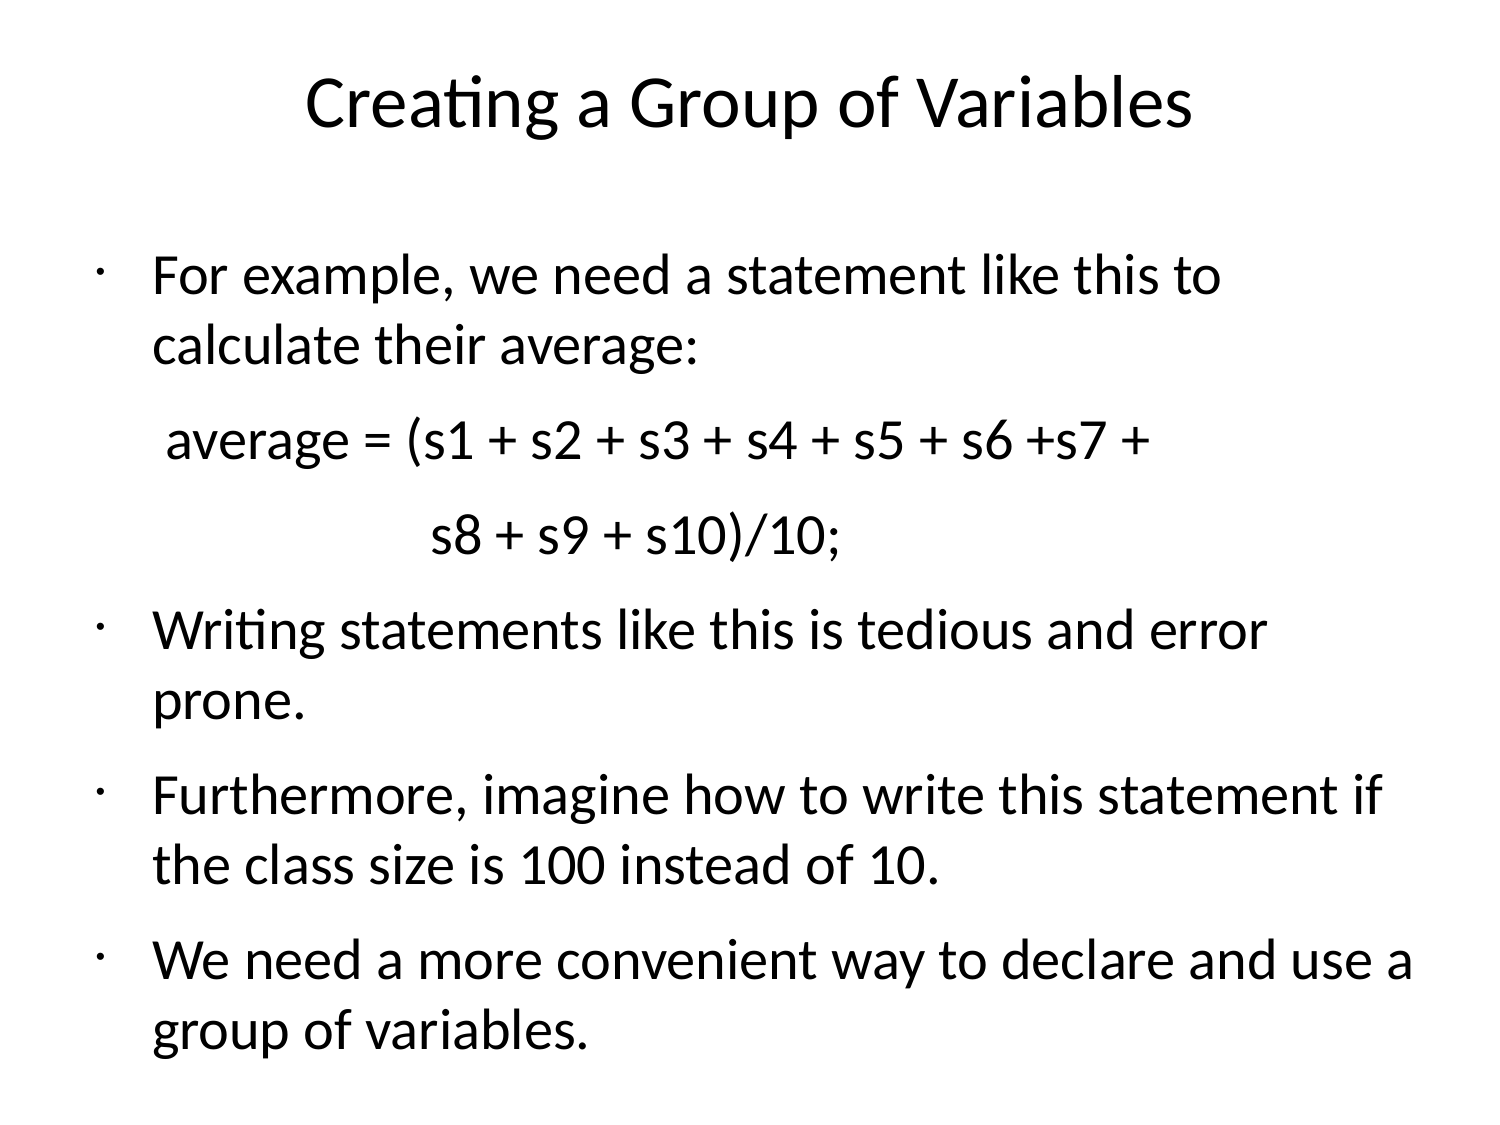

# Creating a Group of Variables
For example, we need a statement like this to calculate their average:
 average = (s1 + s2 + s3 + s4 + s5 + s6 +s7 +
 s8 + s9 + s10)/10;
Writing statements like this is tedious and error prone.
Furthermore, imagine how to write this statement if the class size is 100 instead of 10.
We need a more convenient way to declare and use a group of variables.